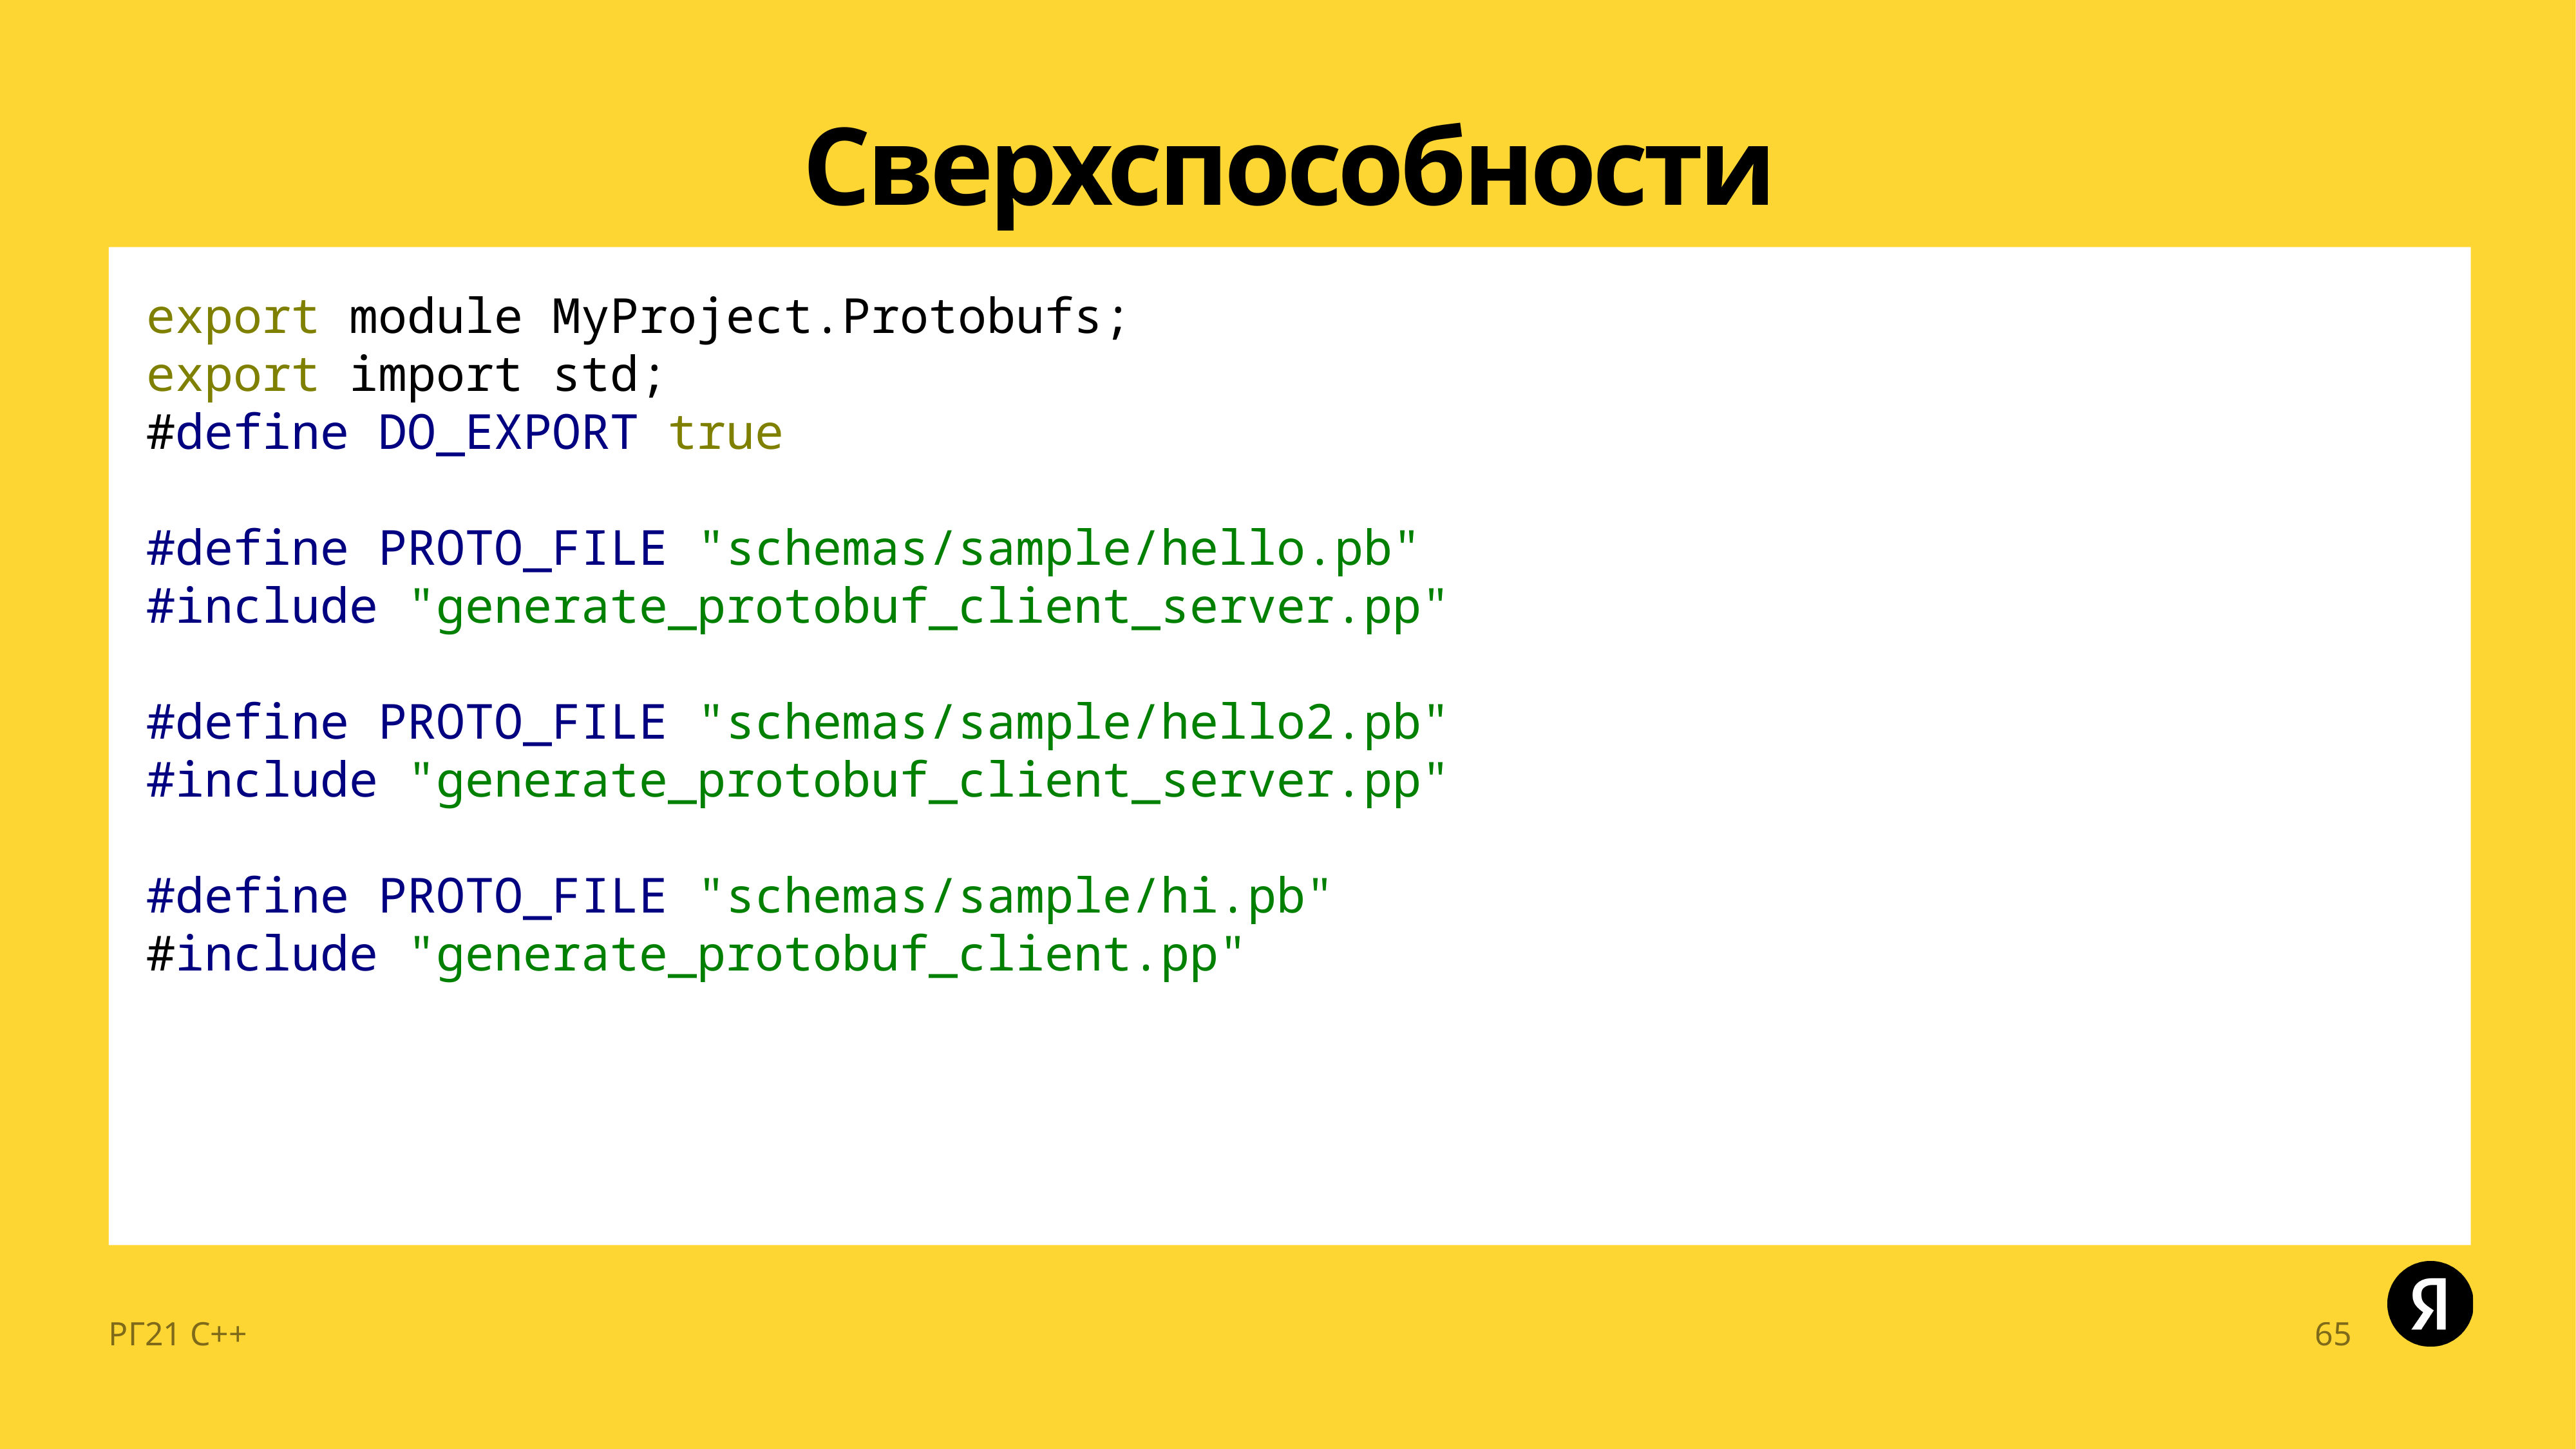

Сверхспособности
# export module MyProject.Protobufs;
export import std;
#define DO_EXPORT true
#define PROTO_FILE "schemas/sample/hello.pb"
#include "generate_protobuf_client_server.pp"
#define PROTO_FILE "schemas/sample/hello2.pb"
#include "generate_protobuf_client_server.pp"
#define PROTO_FILE "schemas/sample/hi.pb"
#include "generate_protobuf_client.pp"
РГ21 C++
65